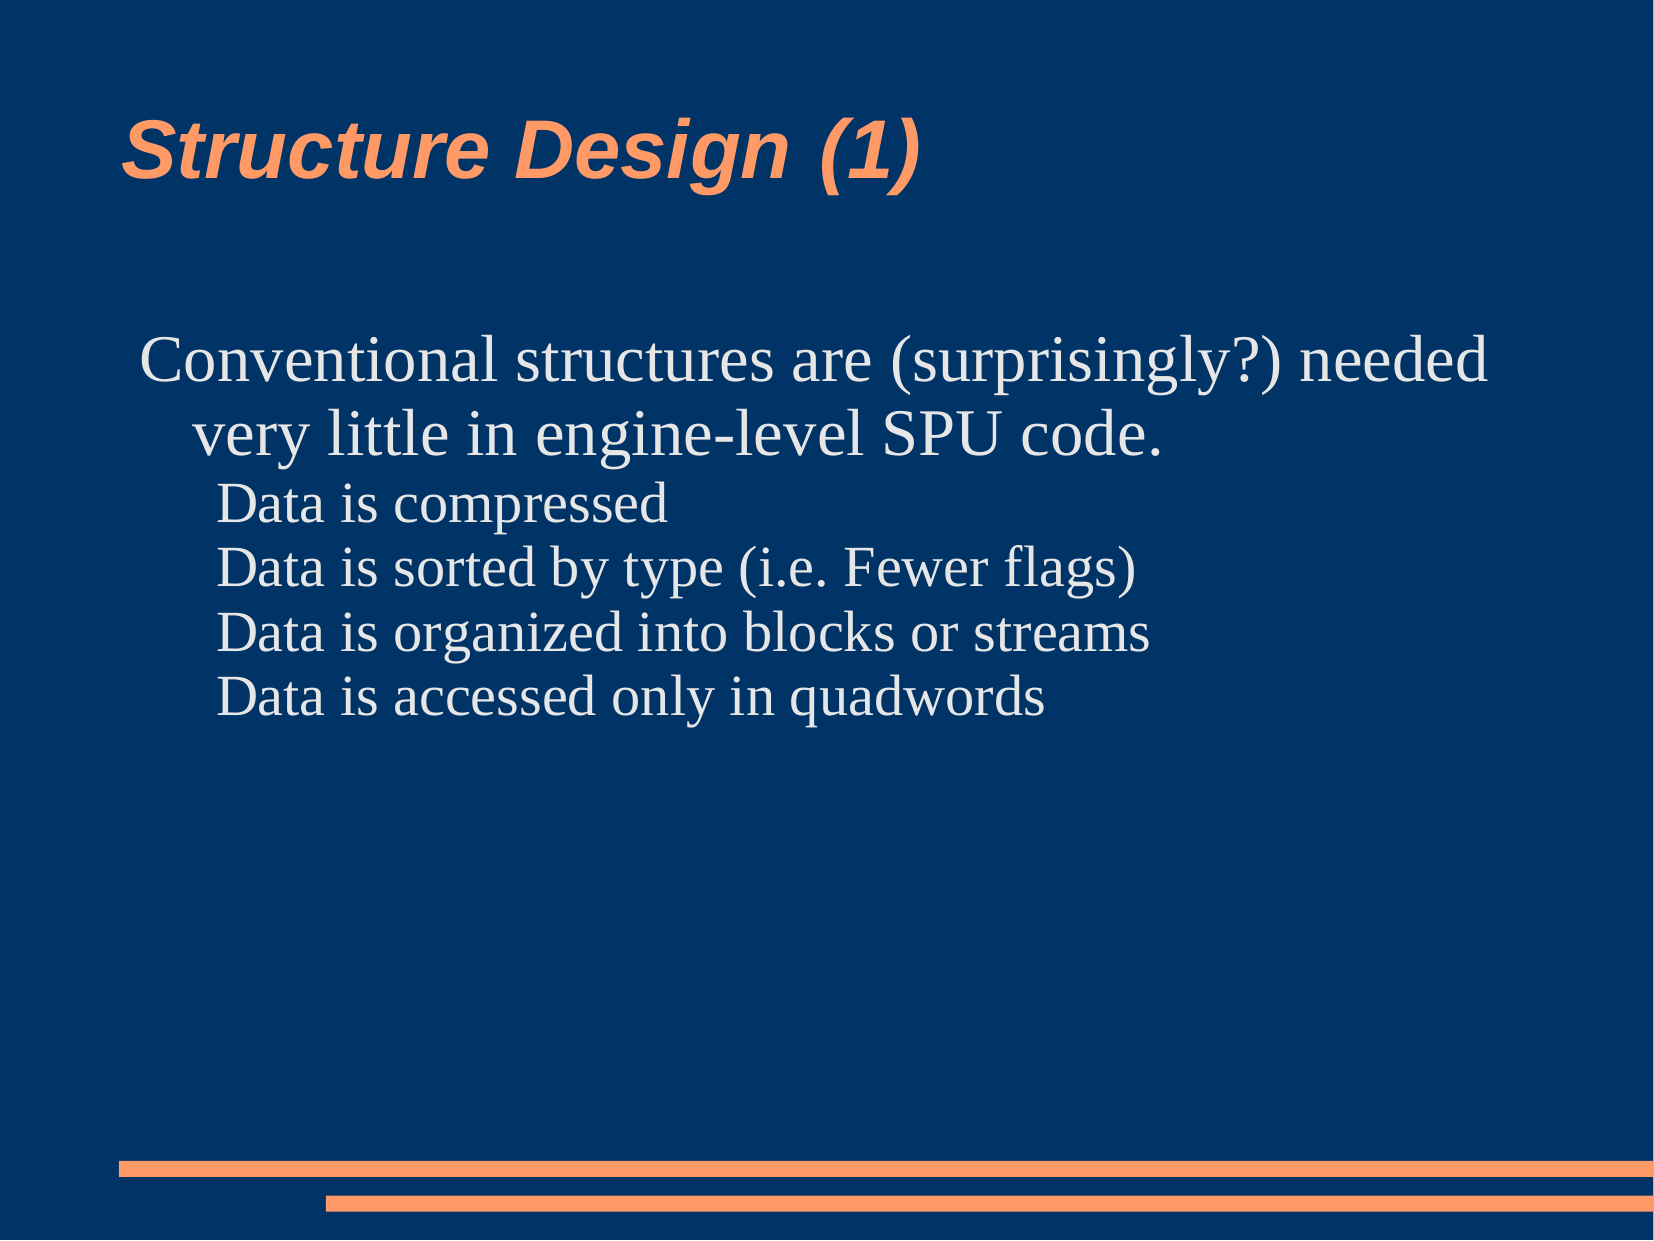

# Structure Design	 (1)
Conventional structures are (surprisingly?) needed very little in engine-level SPU code.
Data is compressed
Data is sorted by type (i.e. Fewer flags)
Data is organized into blocks or streams
Data is accessed only in quadwords